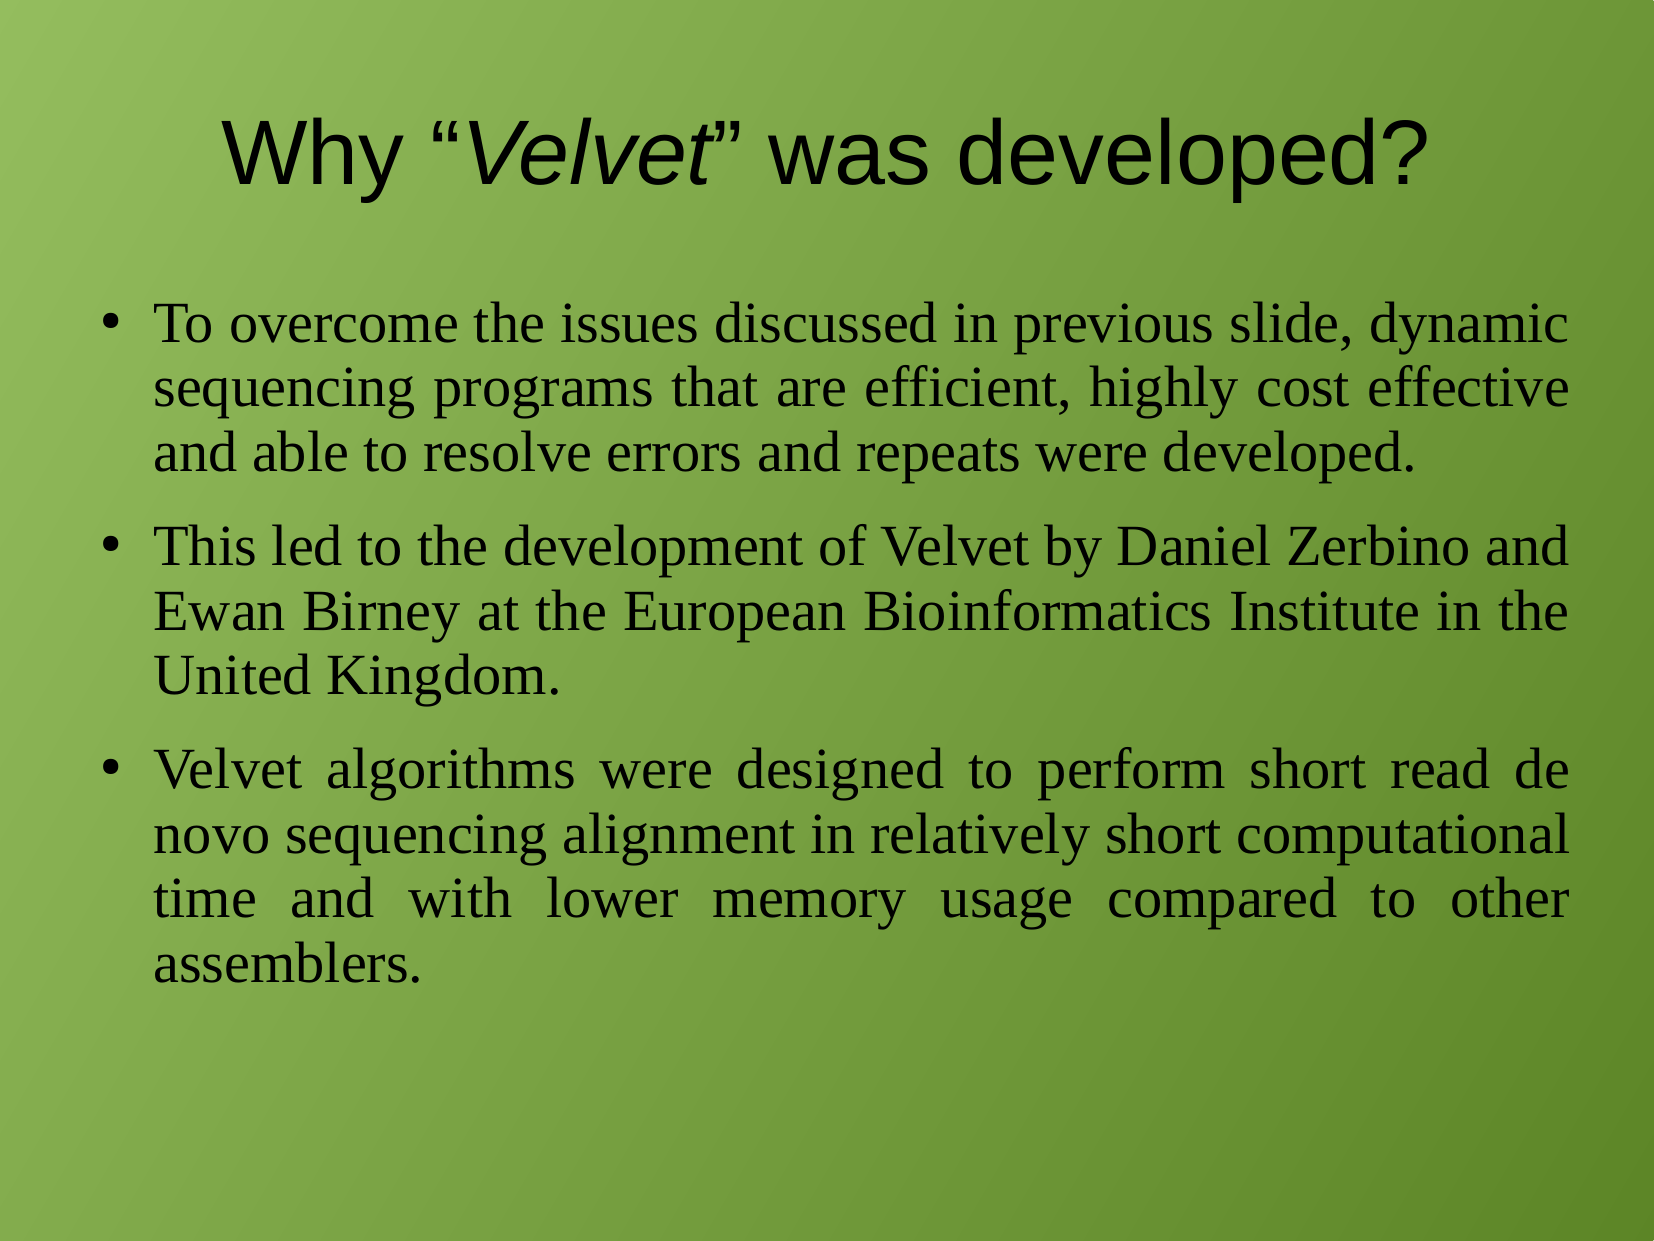

# Why “Velvet” was developed?
To overcome the issues discussed in previous slide, dynamic sequencing programs that are efficient, highly cost effective and able to resolve errors and repeats were developed.
This led to the development of Velvet by Daniel Zerbino and Ewan Birney at the European Bioinformatics Institute in the United Kingdom.
Velvet algorithms were designed to perform short read de novo sequencing alignment in relatively short computational time and with lower memory usage compared to other assemblers.